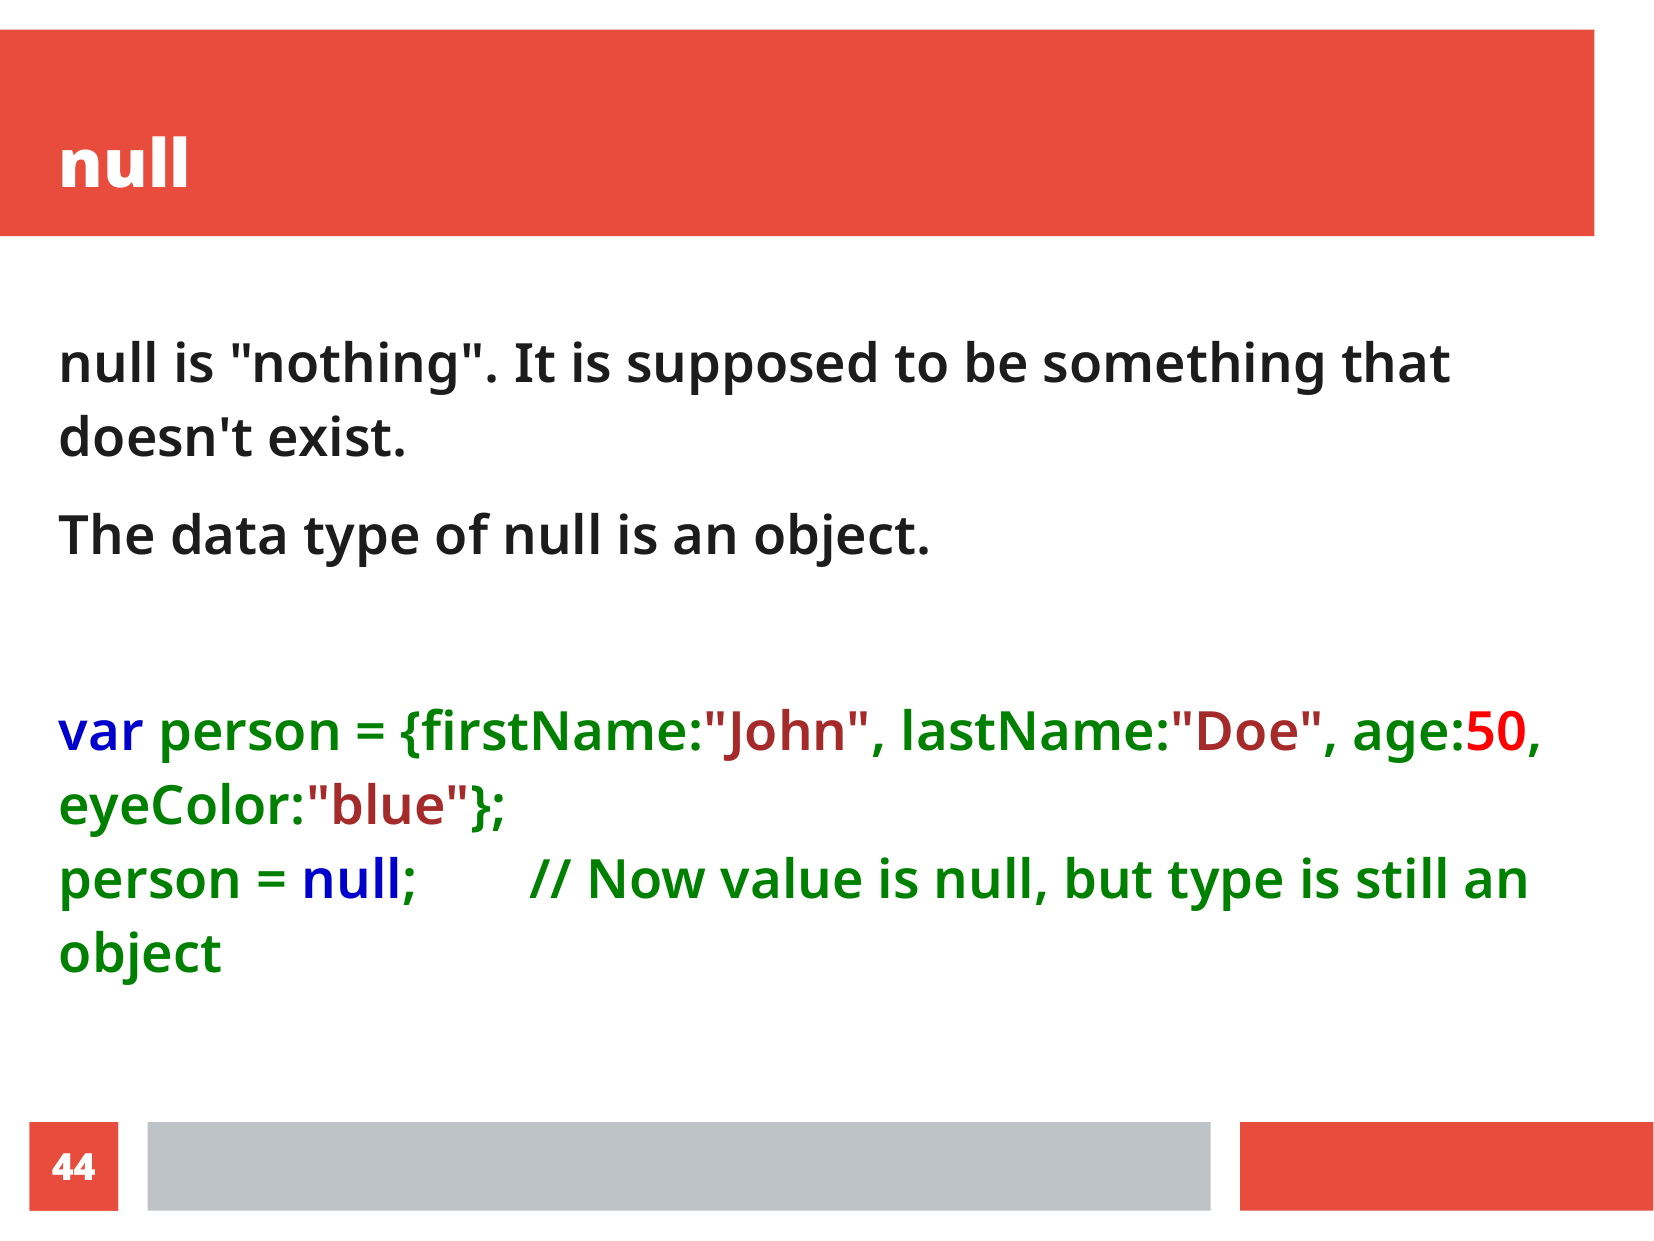

# null
null is "nothing". It is supposed to be something that doesn't exist.
The data type of null is an object.
var person = {firstName:"John", lastName:"Doe", age:50, eyeColor:"blue"};
person = null;        // Now value is null, but type is still an object
44